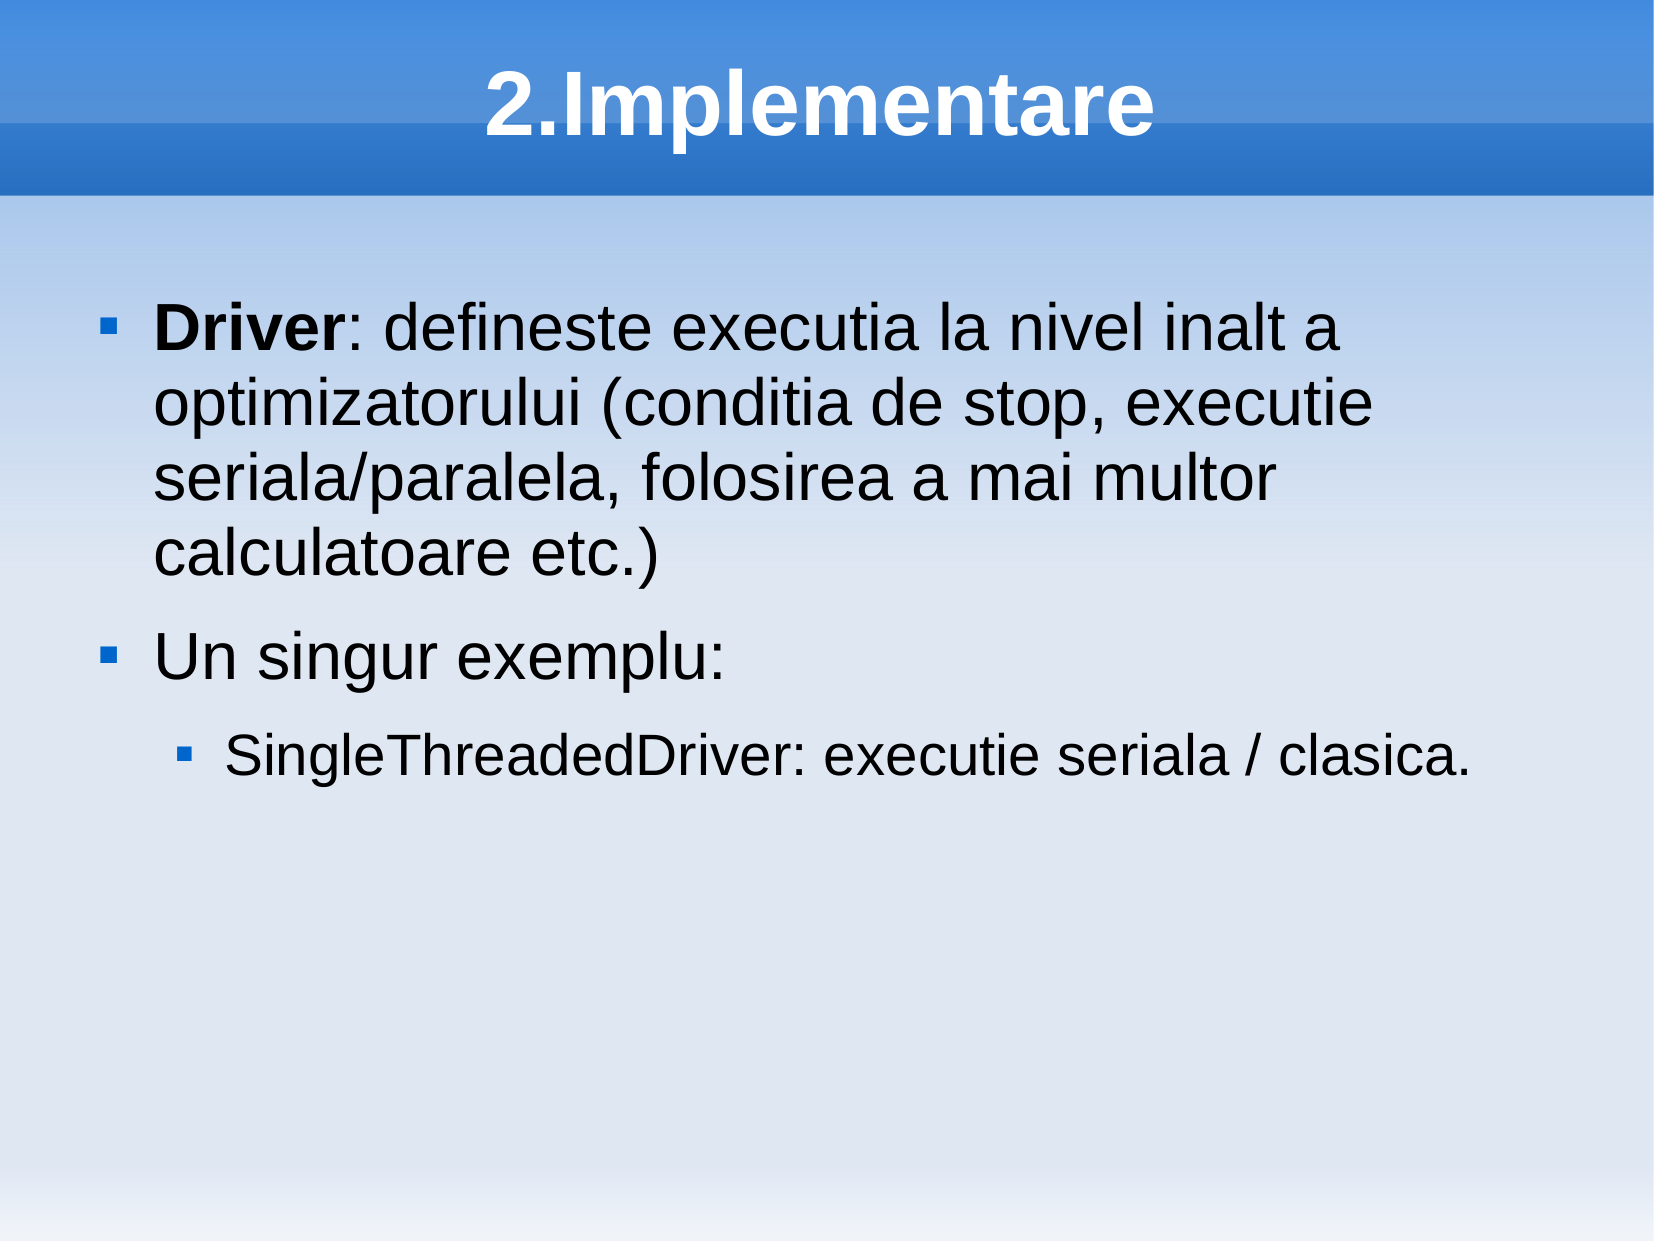

# 2.Implementare
Driver: defineste executia la nivel inalt a optimizatorului (conditia de stop, executie seriala/paralela, folosirea a mai multor calculatoare etc.)
Un singur exemplu:
SingleThreadedDriver: executie seriala / clasica.